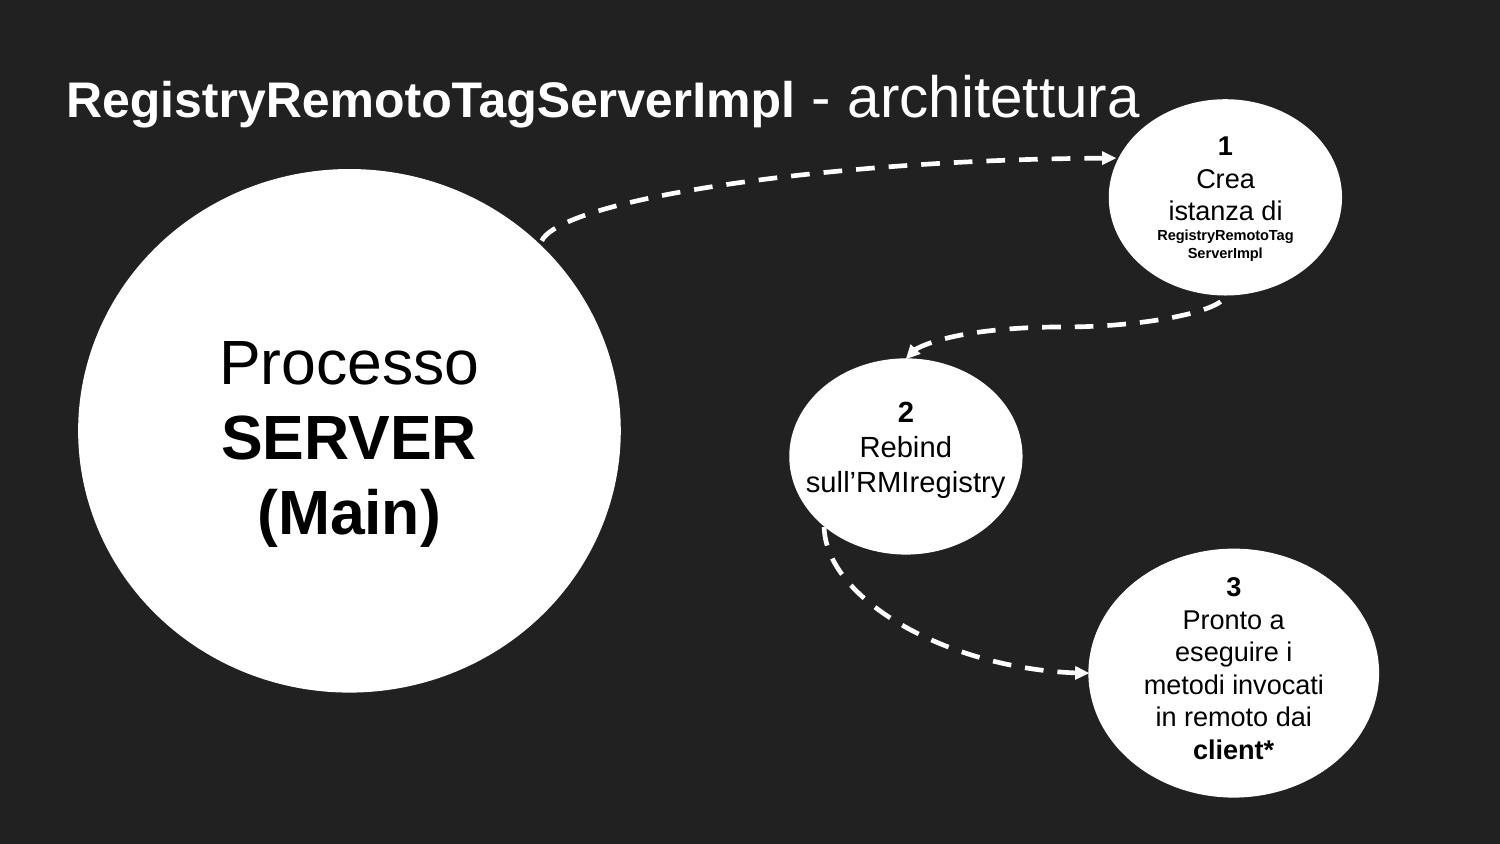

# RegistryRemotoTagServerImpl - architettura
1
Crea istanza di RegistryRemotoTagServerImpl
Processo
SERVER
(Main)
2
Rebind sull’RMIregistry
3
Pronto a eseguire i metodi invocati in remoto dai client*